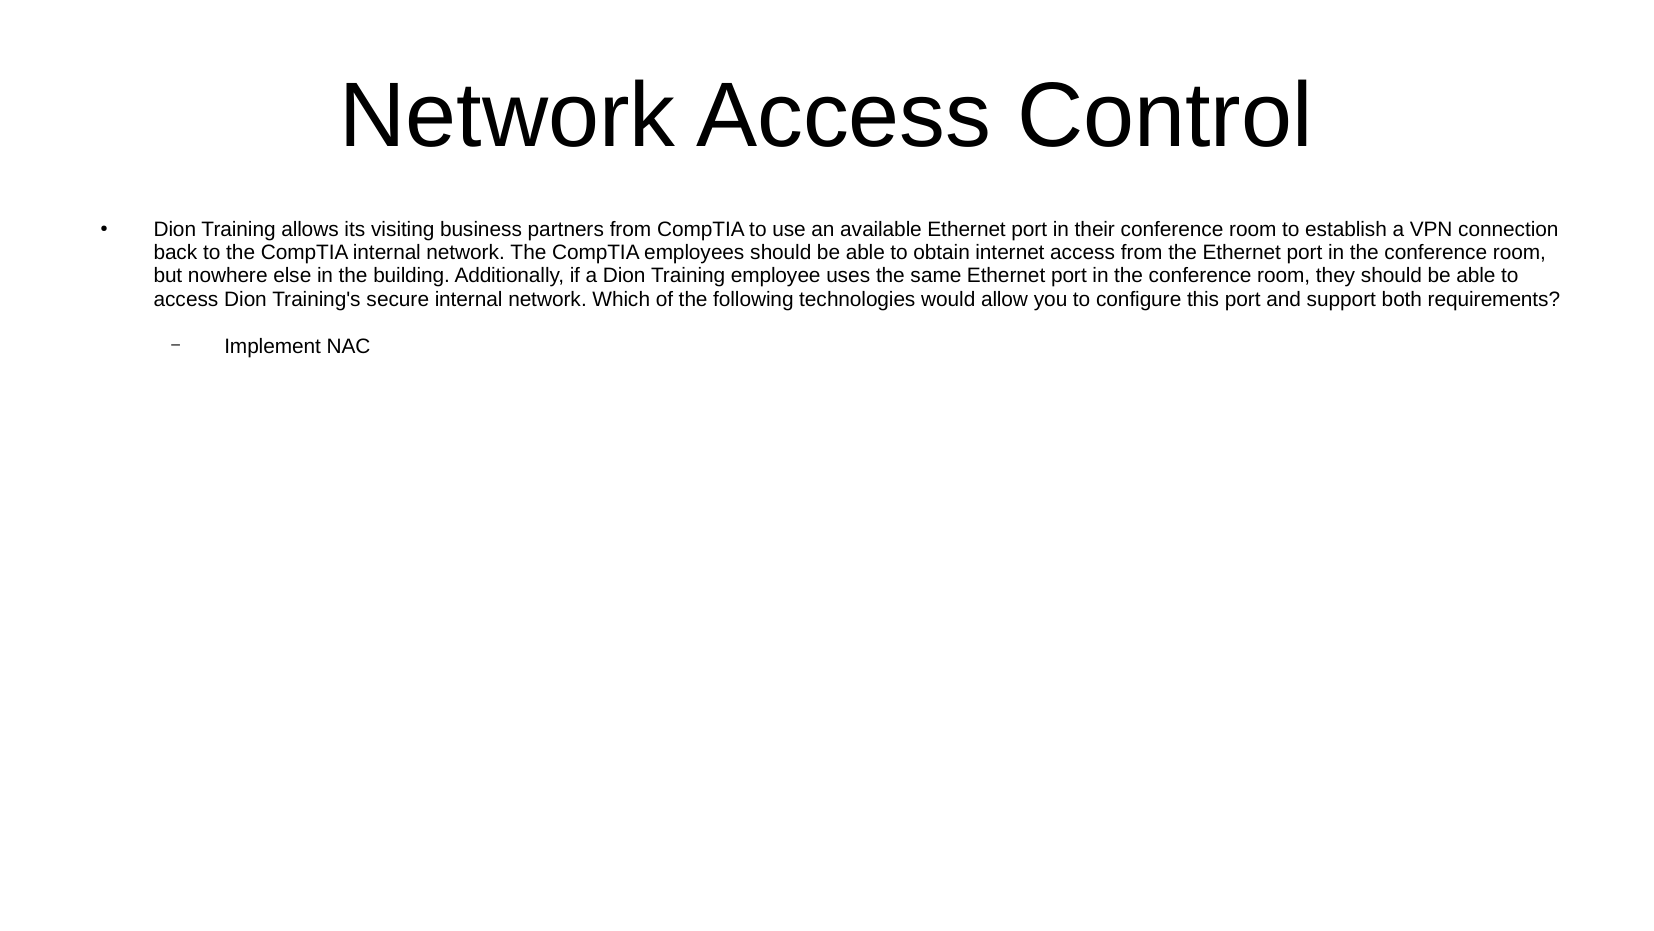

# Network Access Control
Dion Training allows its visiting business partners from CompTIA to use an available Ethernet port in their conference room to establish a VPN connection back to the CompTIA internal network. The CompTIA employees should be able to obtain internet access from the Ethernet port in the conference room, but nowhere else in the building. Additionally, if a Dion Training employee uses the same Ethernet port in the conference room, they should be able to access Dion Training's secure internal network. Which of the following technologies would allow you to configure this port and support both requirements?
Implement NAC